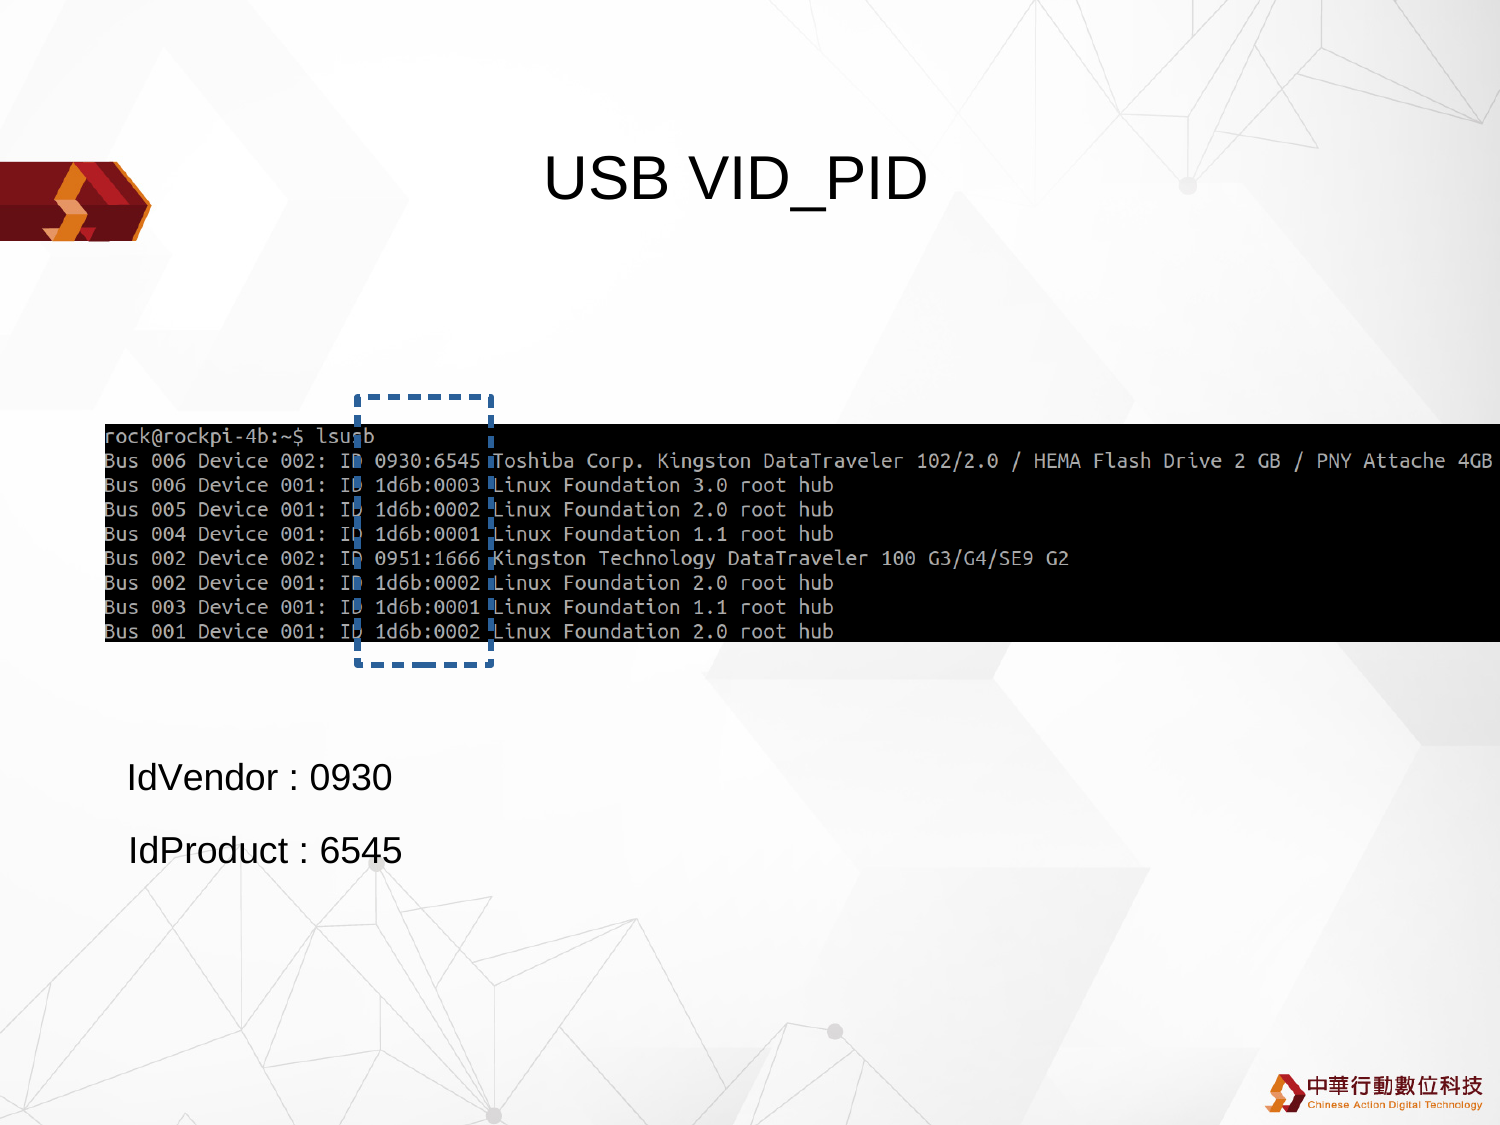

# USB VID_PID
IdVendor : 0930
IdProduct : 6545